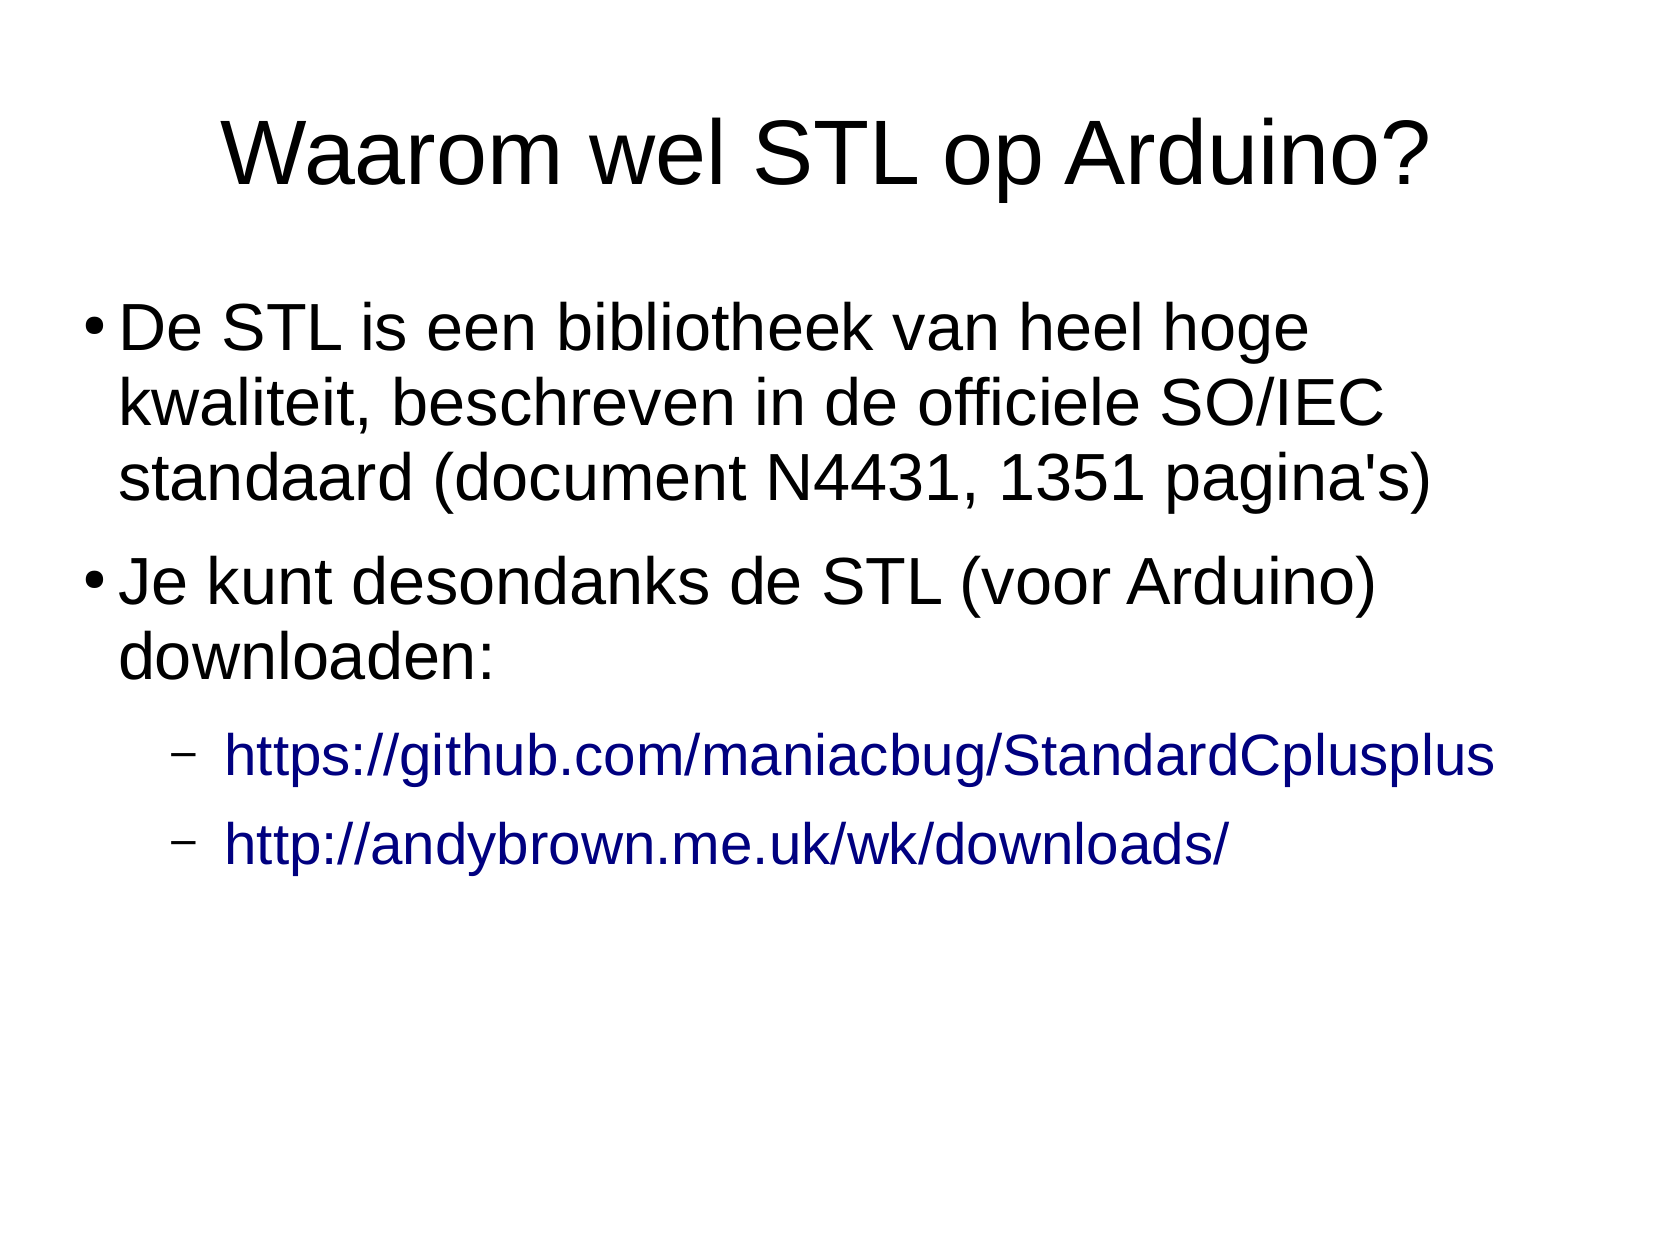

# Waarom wel STL op Arduino?
De STL is een bibliotheek van heel hoge kwaliteit, beschreven in de officiele SO/IEC standaard (document N4431, 1351 pagina's)
Je kunt desondanks de STL (voor Arduino) downloaden:
https://github.com/maniacbug/StandardCplusplus
http://andybrown.me.uk/wk/downloads/